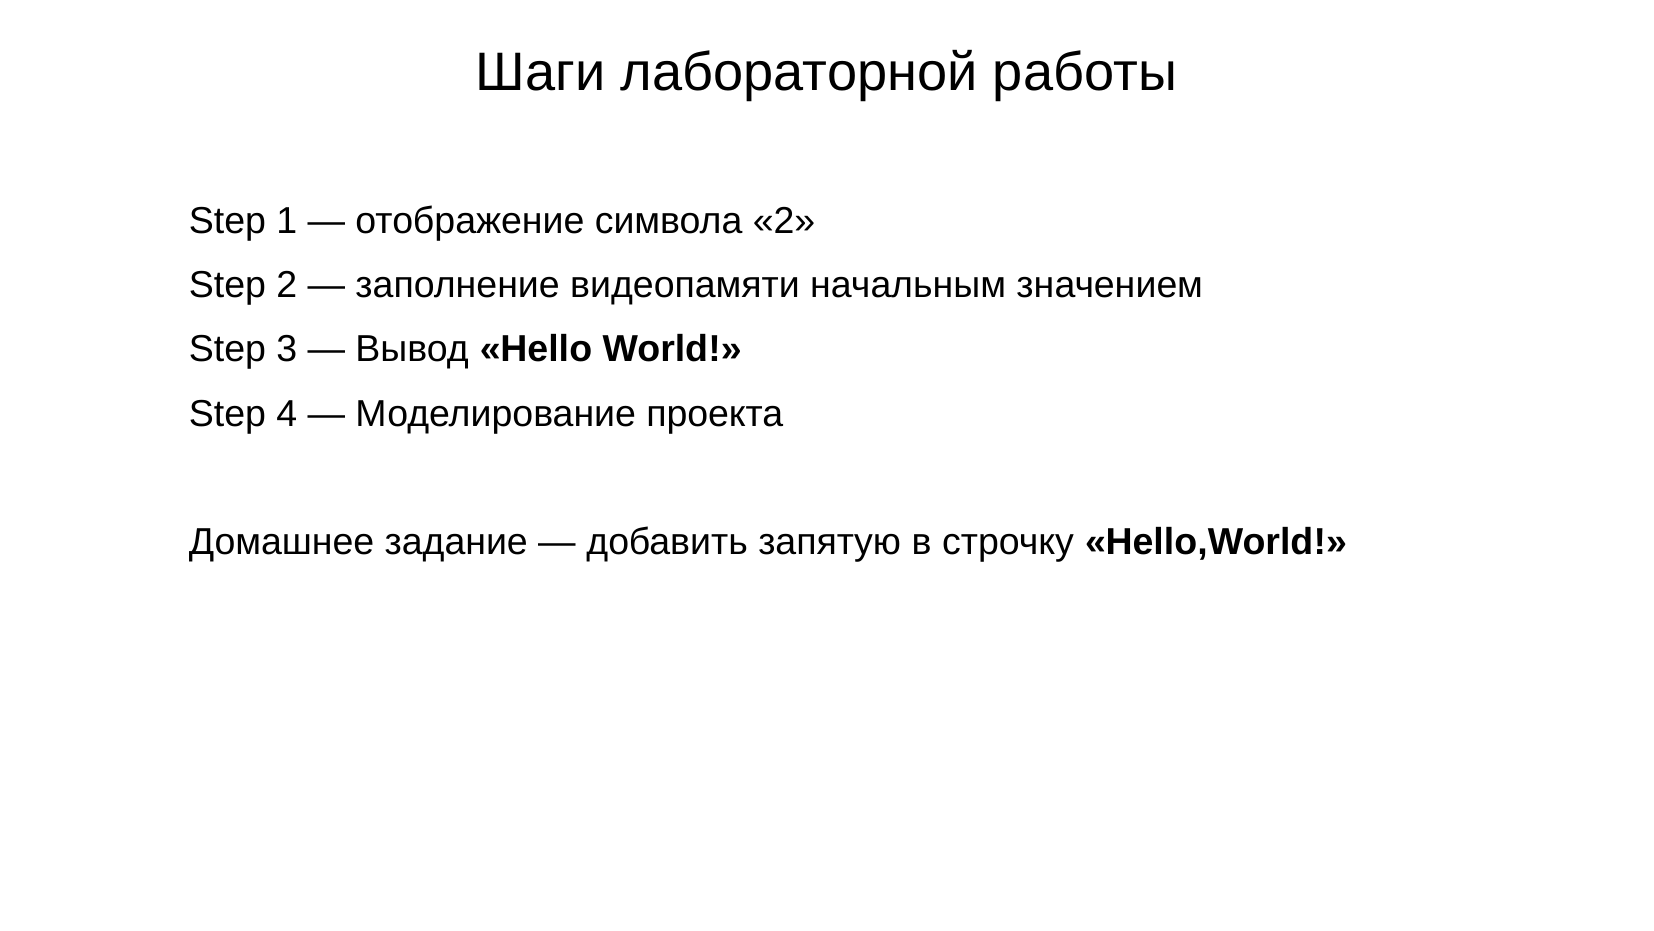

# Шаги лабораторной работы
Step 1 — отображение символа «2»
Step 2 — заполнение видеопамяти начальным значением
Step 3 — Вывод «Hello World!»
Step 4 — Моделирование проекта
Домашнее задание — добавить запятую в строчку «Hello,World!»